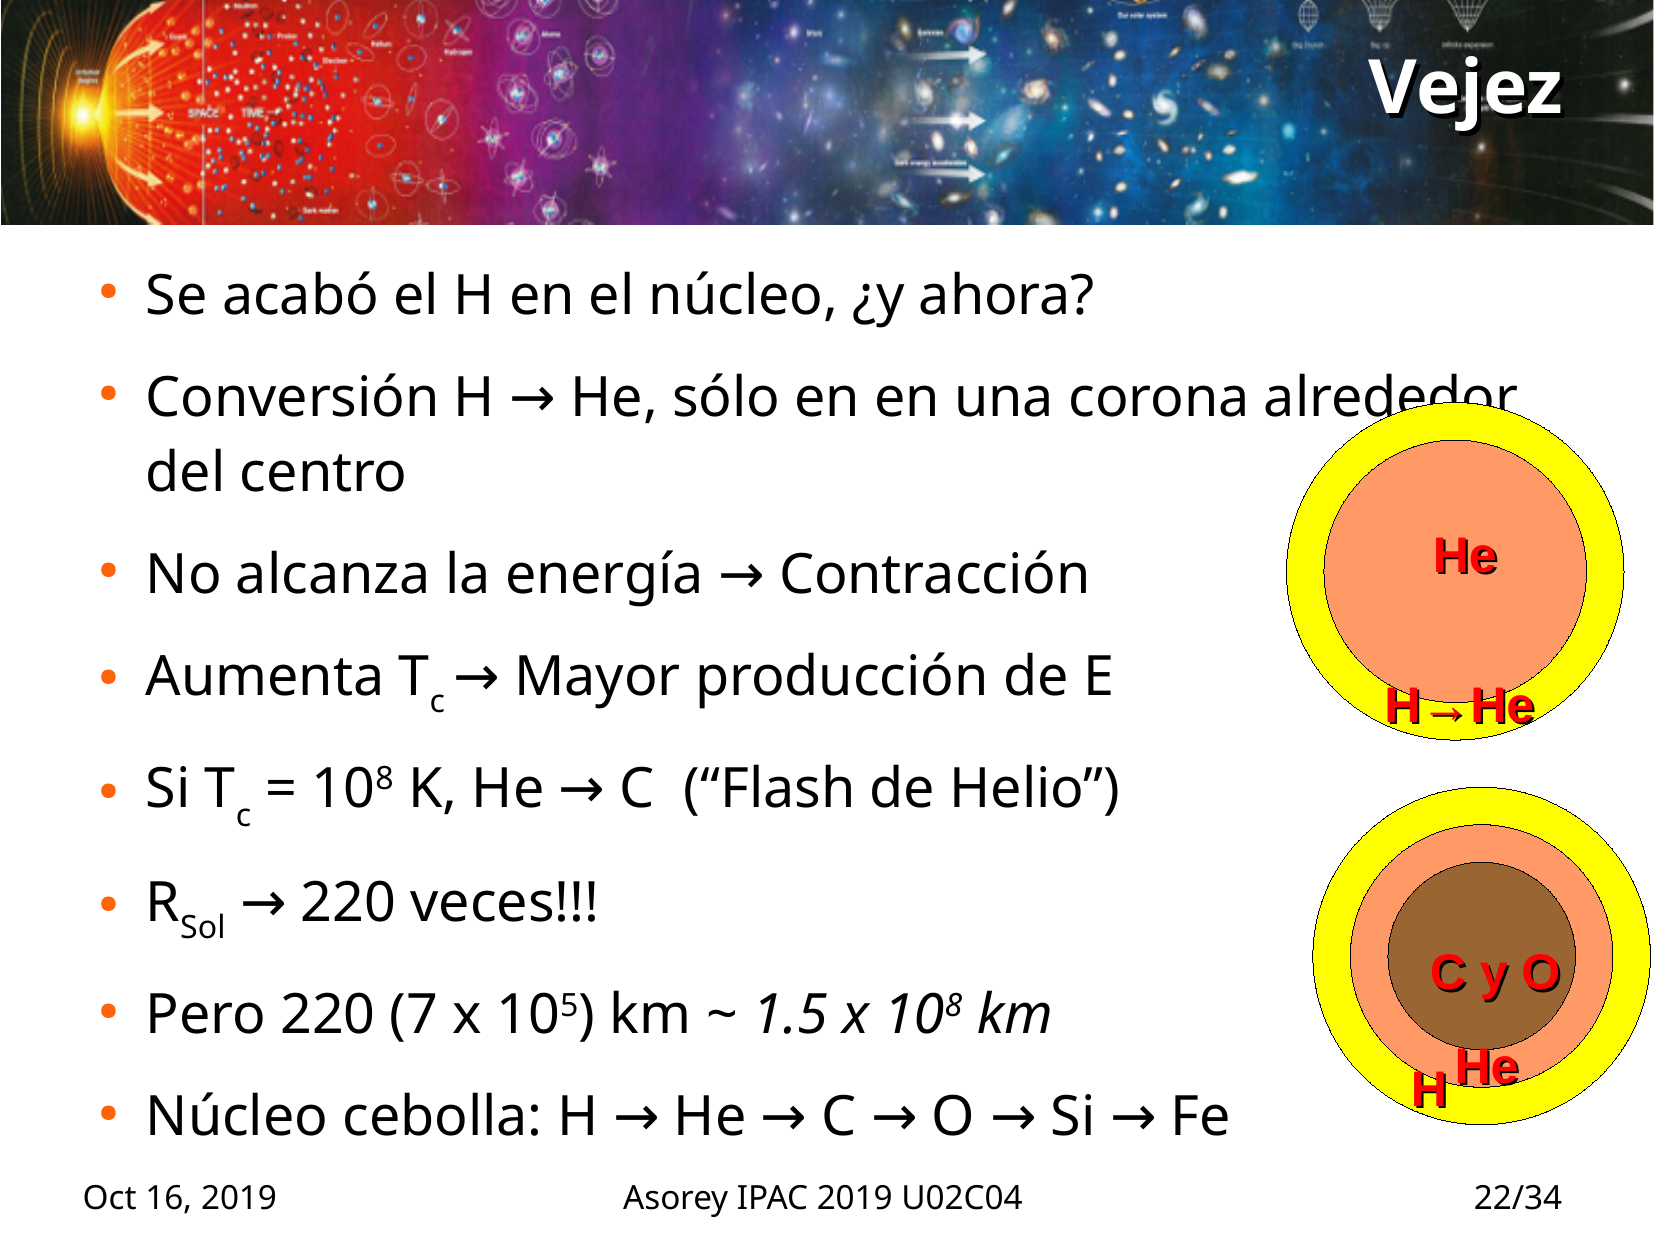

# Vejez
Se acabó el H en el núcleo, ¿y ahora?
Conversión H → He, sólo en en una corona alrededor del centro
No alcanza la energía → Contracción
Aumenta Tc → Mayor producción de E
Si Tc = 108 K, He → C (“Flash de Helio”)
RSol → 220 veces!!!
Pero 220 (7 x 105) km ~ 1.5 x 108 km
Núcleo cebolla: H → He → C → O → Si → Fe
He
H→He
C y O
He
H
Oct 16, 2019
Asorey IPAC 2019 U02C04
22